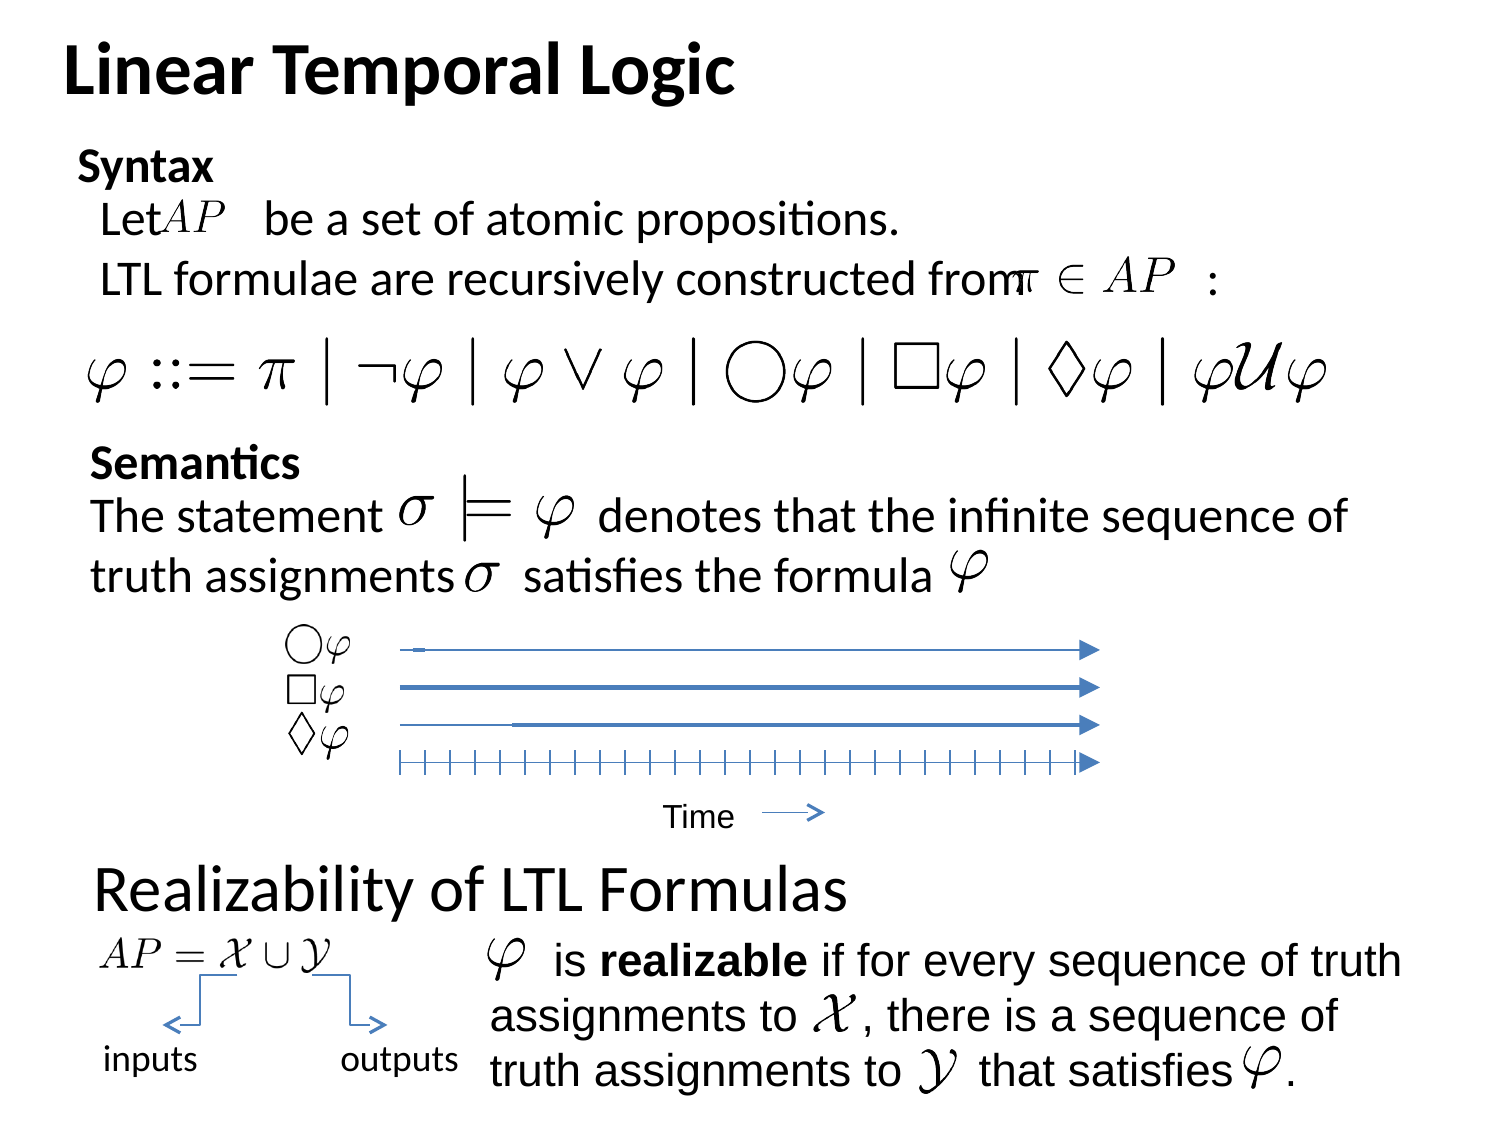

Linear Temporal Logic
Syntax
Let be a set of atomic propositions.
LTL formulae are recursively constructed from :
Semantics
The statement denotes that the infinite sequence of truth assignments satisfies the formula
Time
Realizability of LTL Formulas
 is realizable if for every sequence of truth assignments to , there is a sequence of truth assignments to that satisfies .
inputs
outputs